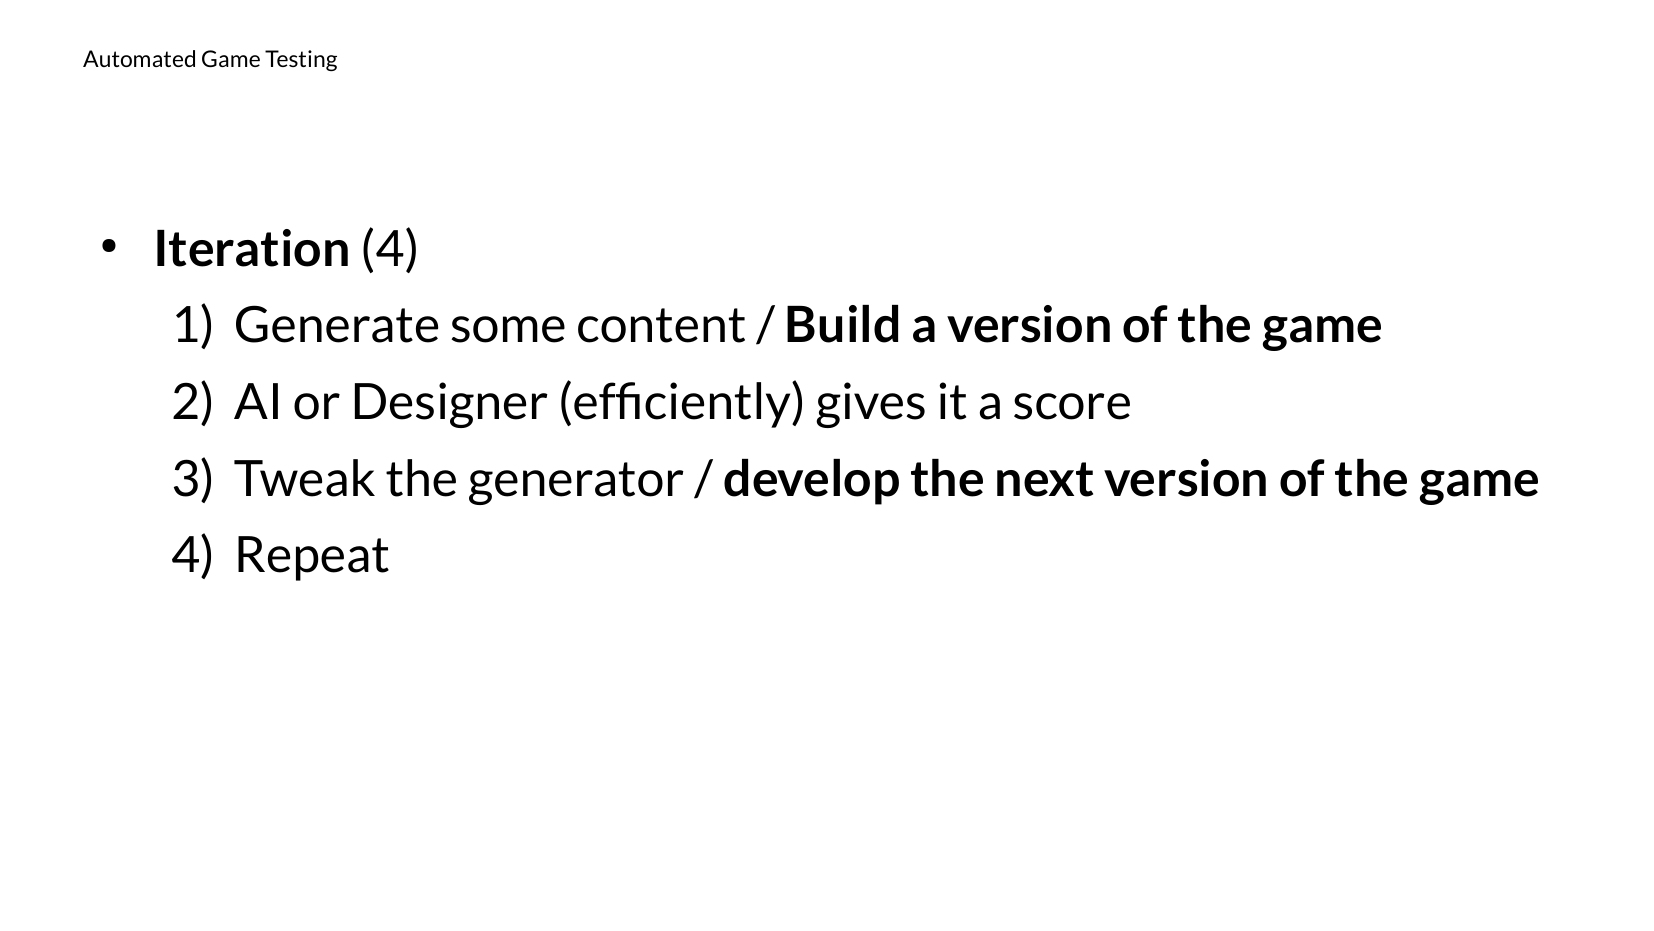

# Automated Game Testing
Iteration (4)
 Generate some content / Build a version of the game
 AI or Designer (efficiently) gives it a score
 Tweak the generator / develop the next version of the game
 Repeat